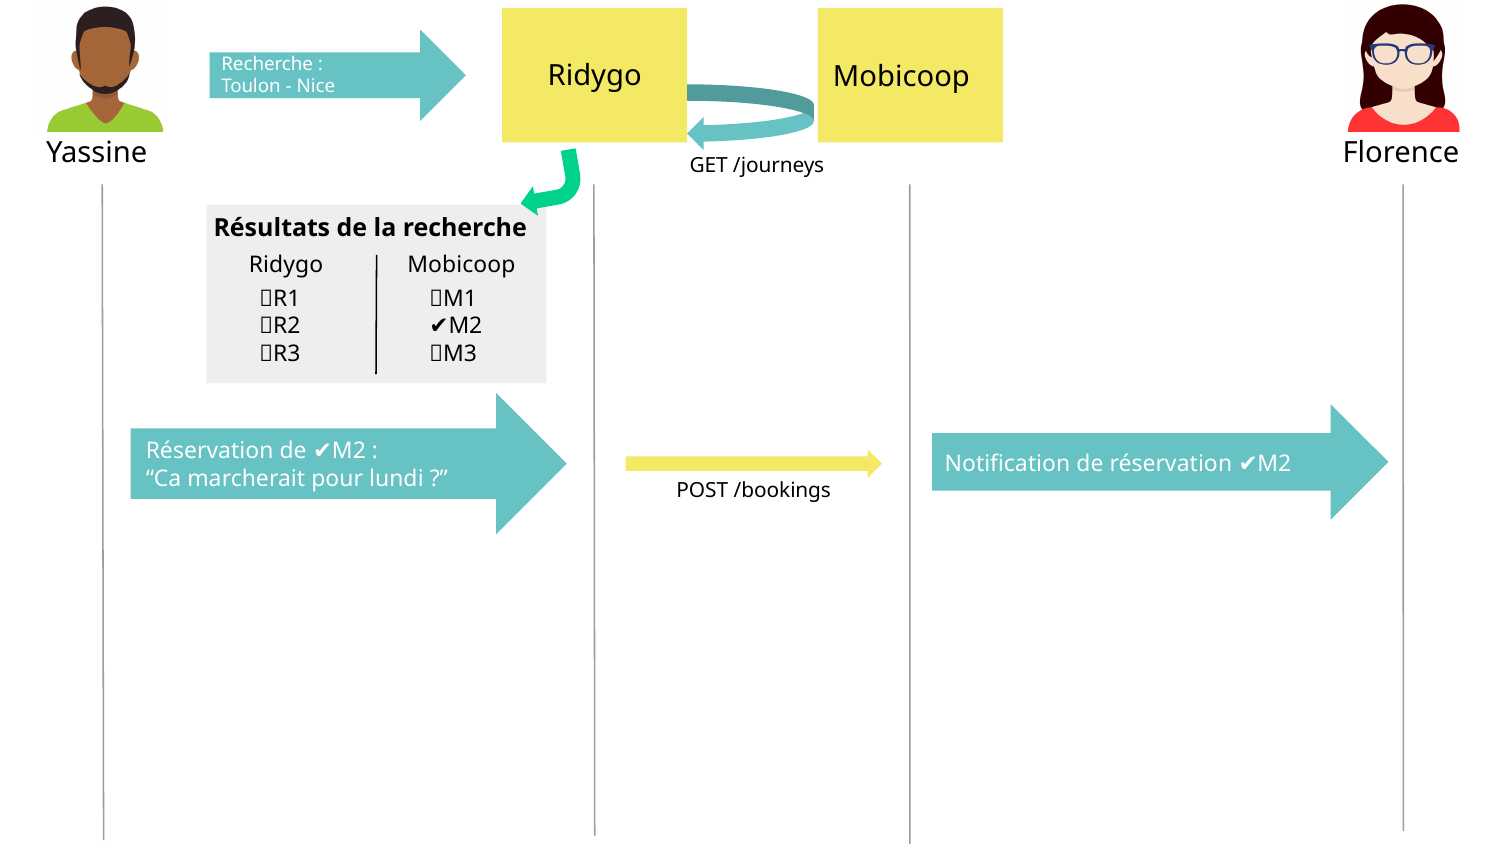

Recherche :
Toulon - Nice
Ridygo
Mobicoop
Yassine
Florence
GET /journeys
Résultats de la recherche
Ridygo
Mobicoop
❌R1
❌R2
❌R3
❌M1
✔️M2
❌M3
Réservation de ✔️M2 :
“Ca marcherait pour lundi ?”
Notification de réservation ✔️M2
POST /bookings